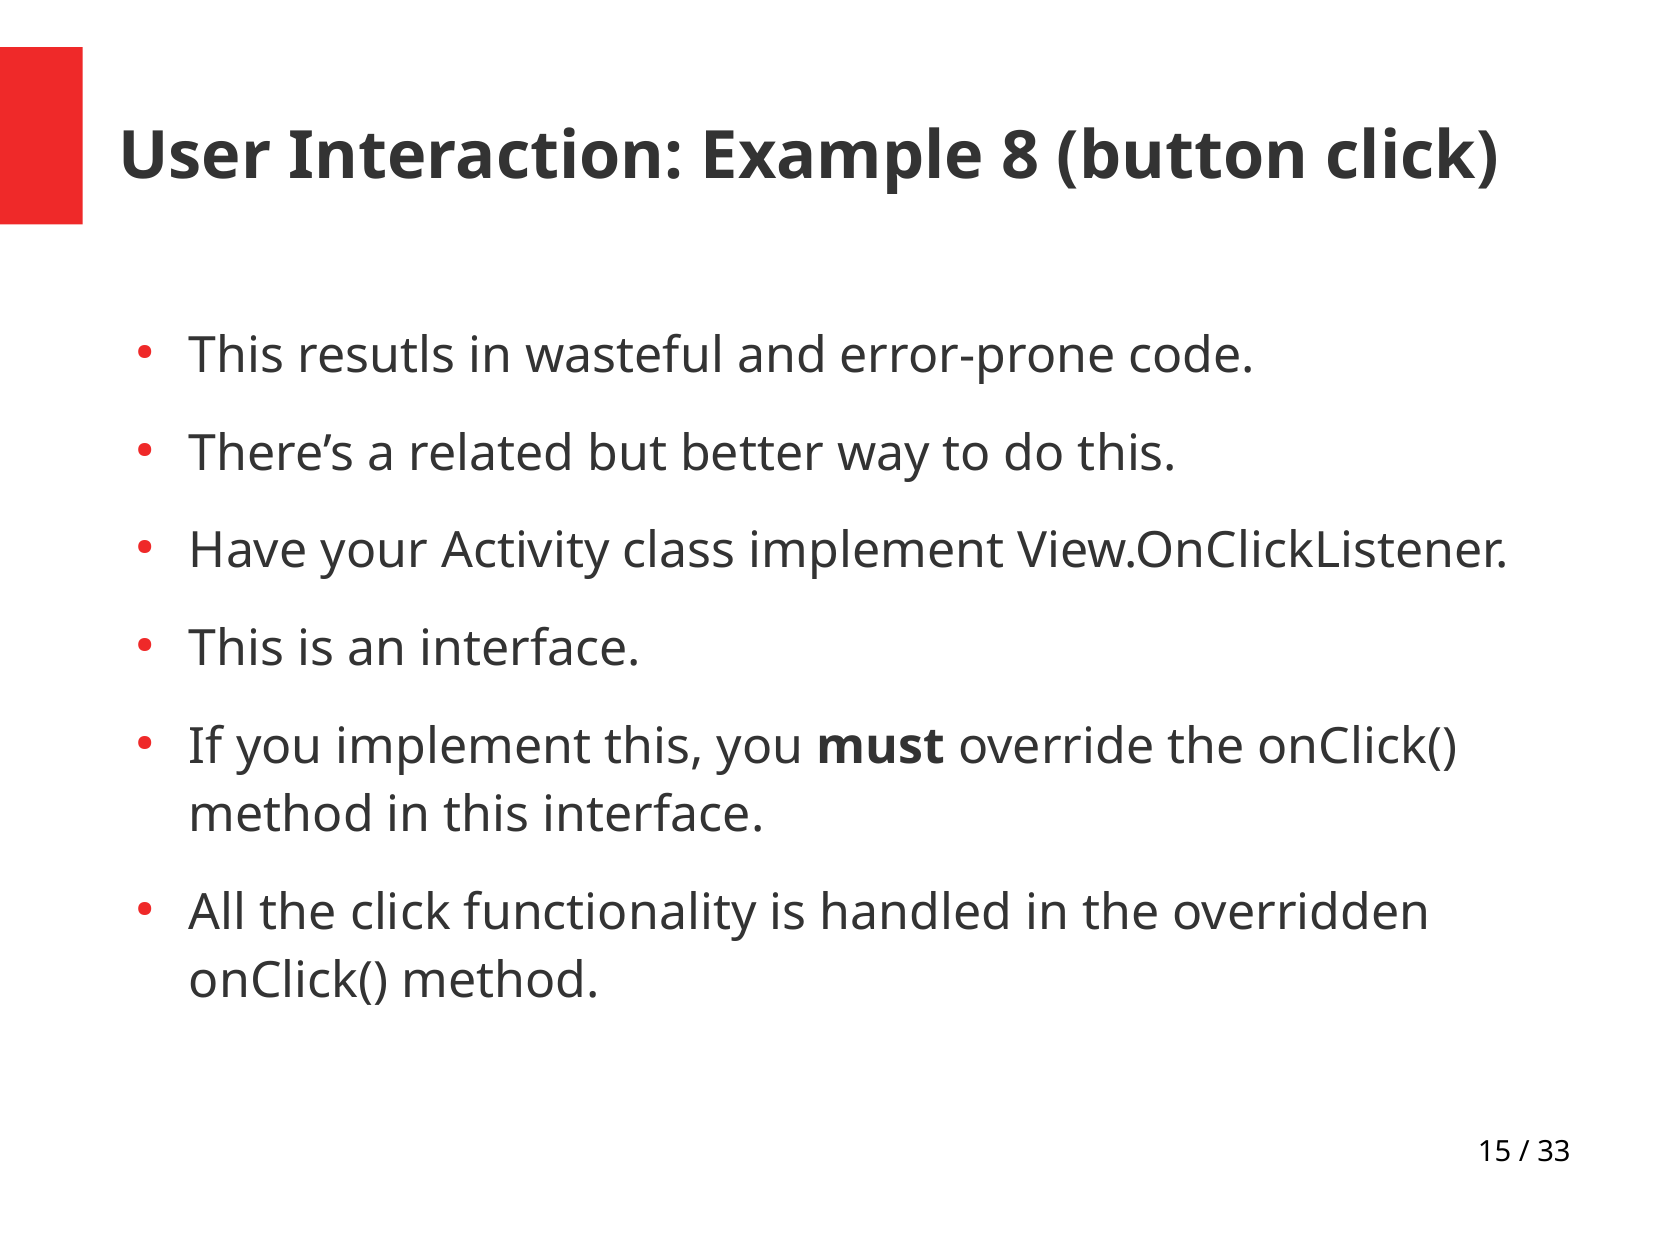

# User Interaction: Example 8 (button click)
This resutls in wasteful and error-prone code.
There’s a related but better way to do this.
Have your Activity class implement View.OnClickListener.
This is an interface.
If you implement this, you must override the onClick() method in this interface.
All the click functionality is handled in the overridden onClick() method.
15